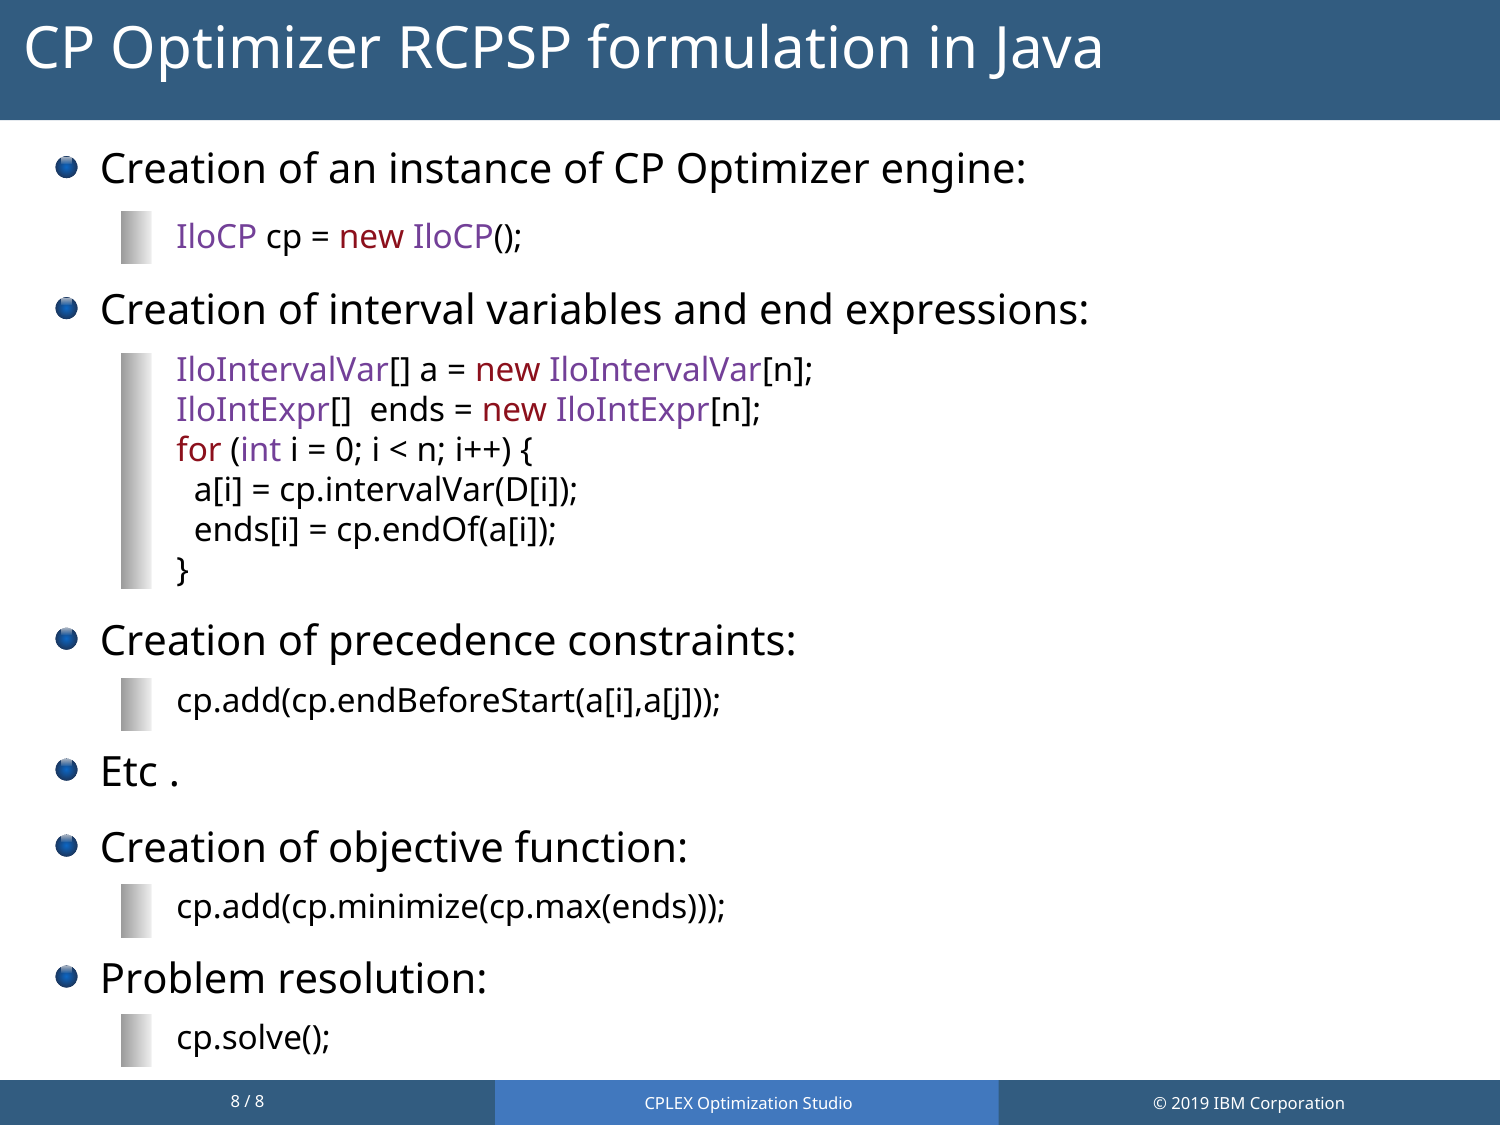

# CP Optimizer RCPSP formulation in Java
Creation of an instance of CP Optimizer engine:
 	IloCP cp = new IloCP();
Creation of interval variables and end expressions:
 	IloIntervalVar[] a = new IloIntervalVar[n];
 	IloIntExpr[] ends = new IloIntExpr[n];
 	for (int i = 0; i < n; i++) {
 	 a[i] = cp.intervalVar(D[i]);
 	 ends[i] = cp.endOf(a[i]);
 	}
Creation of precedence constraints:
 	cp.add(cp.endBeforeStart(a[i],a[j]));
Etc .
Creation of objective function:
 	cp.add(cp.minimize(cp.max(ends)));
Problem resolution:
 	cp.solve();